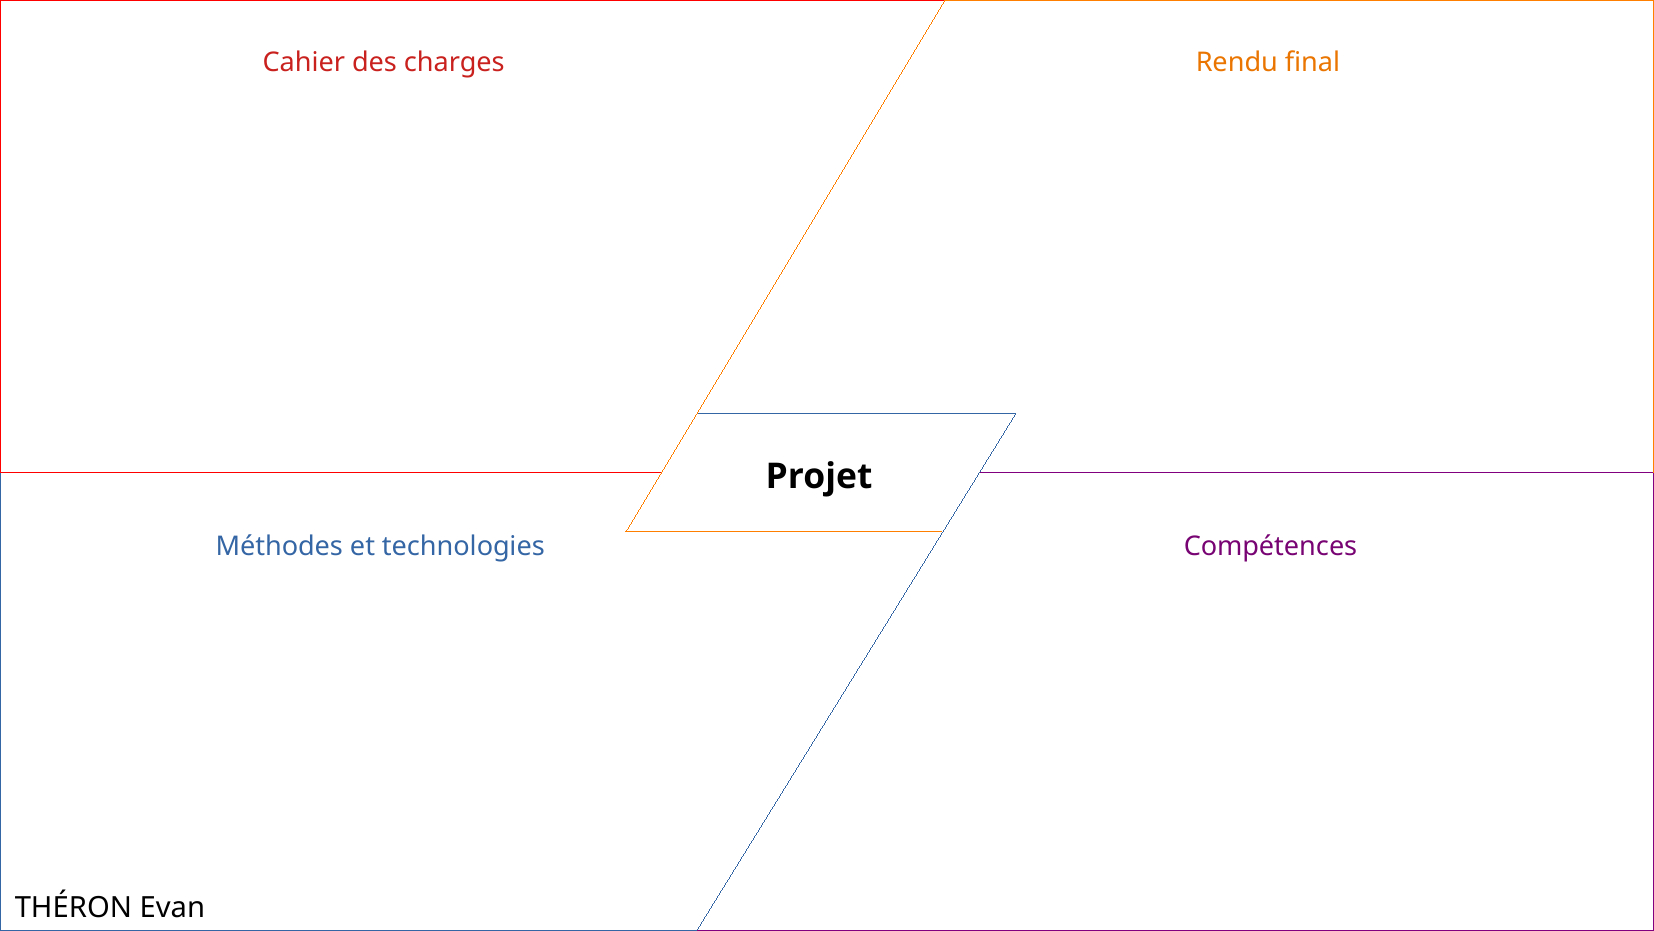

Cahier des charges
Rendu final
Projet
Méthodes et technologies
Compétences
THÉRON Evan